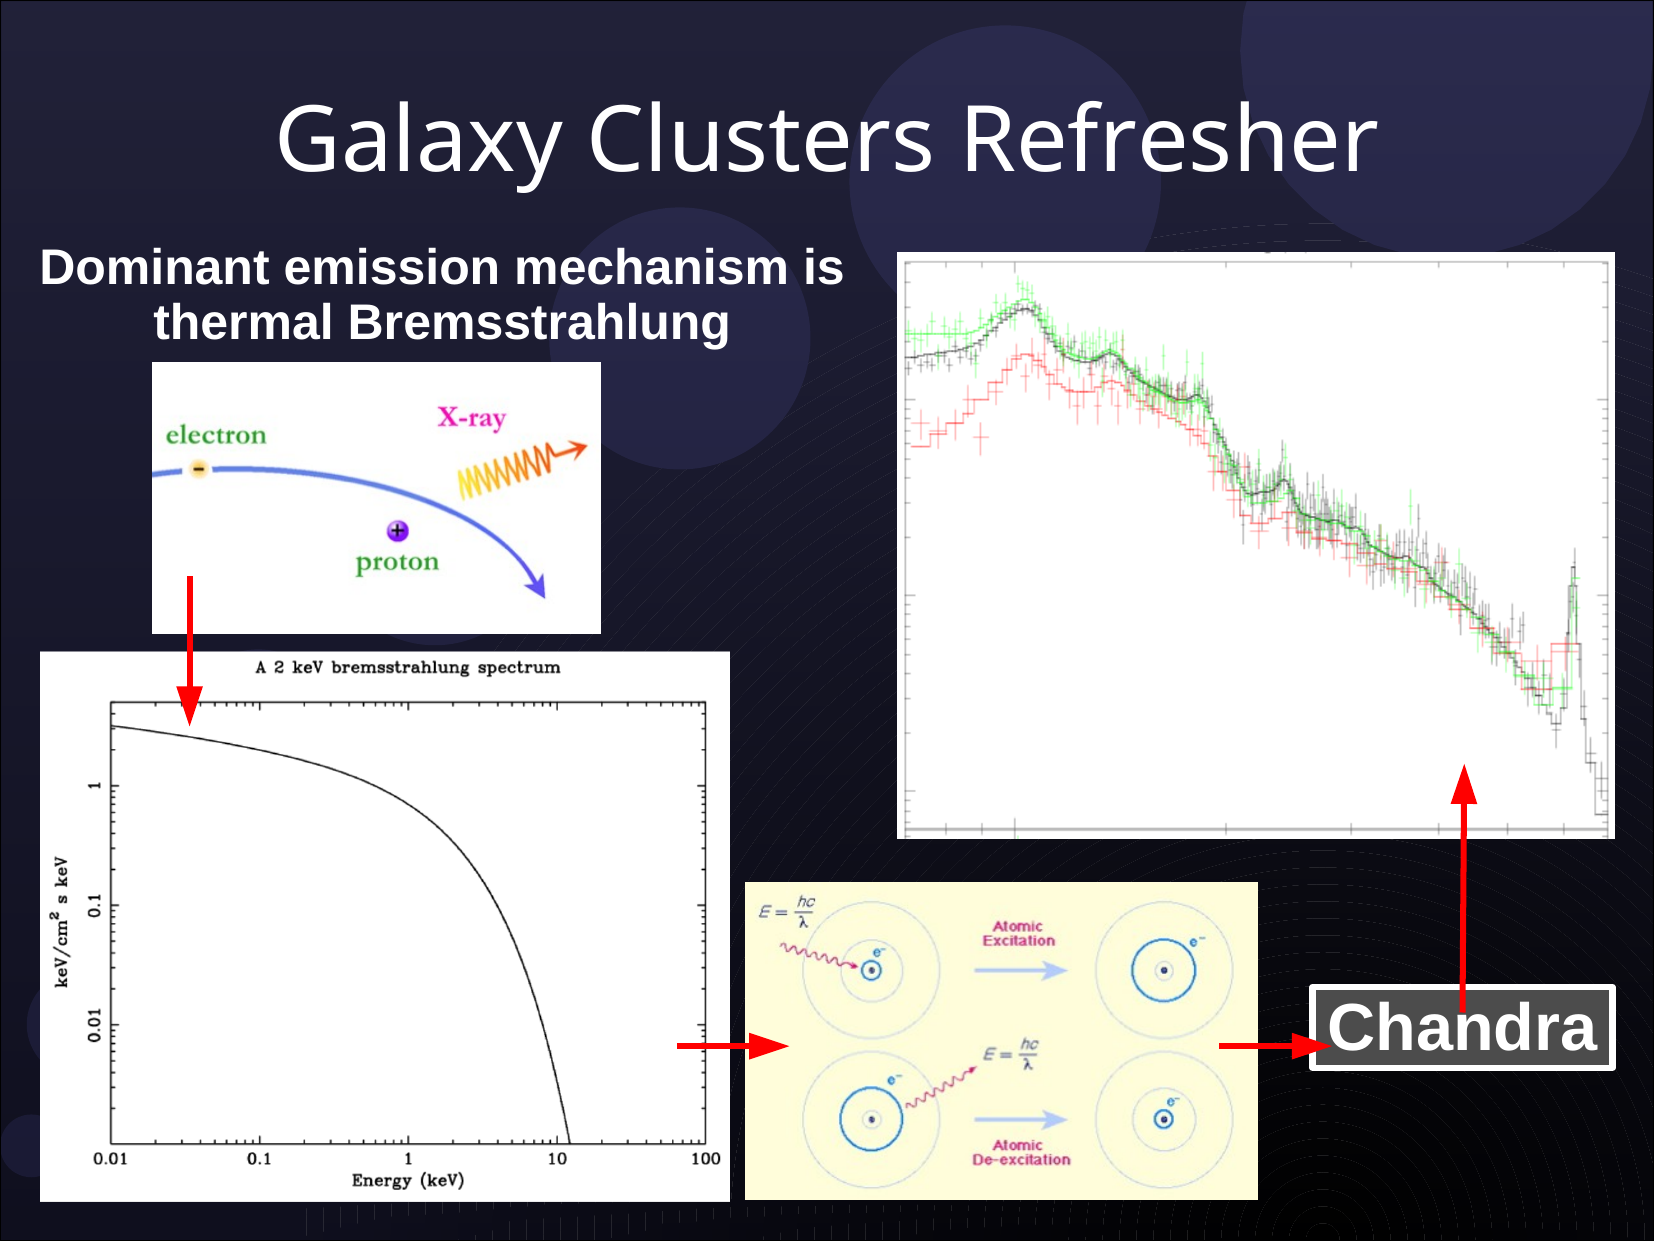

# Galaxy Clusters Refresher
Dominant emission mechanism is thermal Bremsstrahlung
Chandra